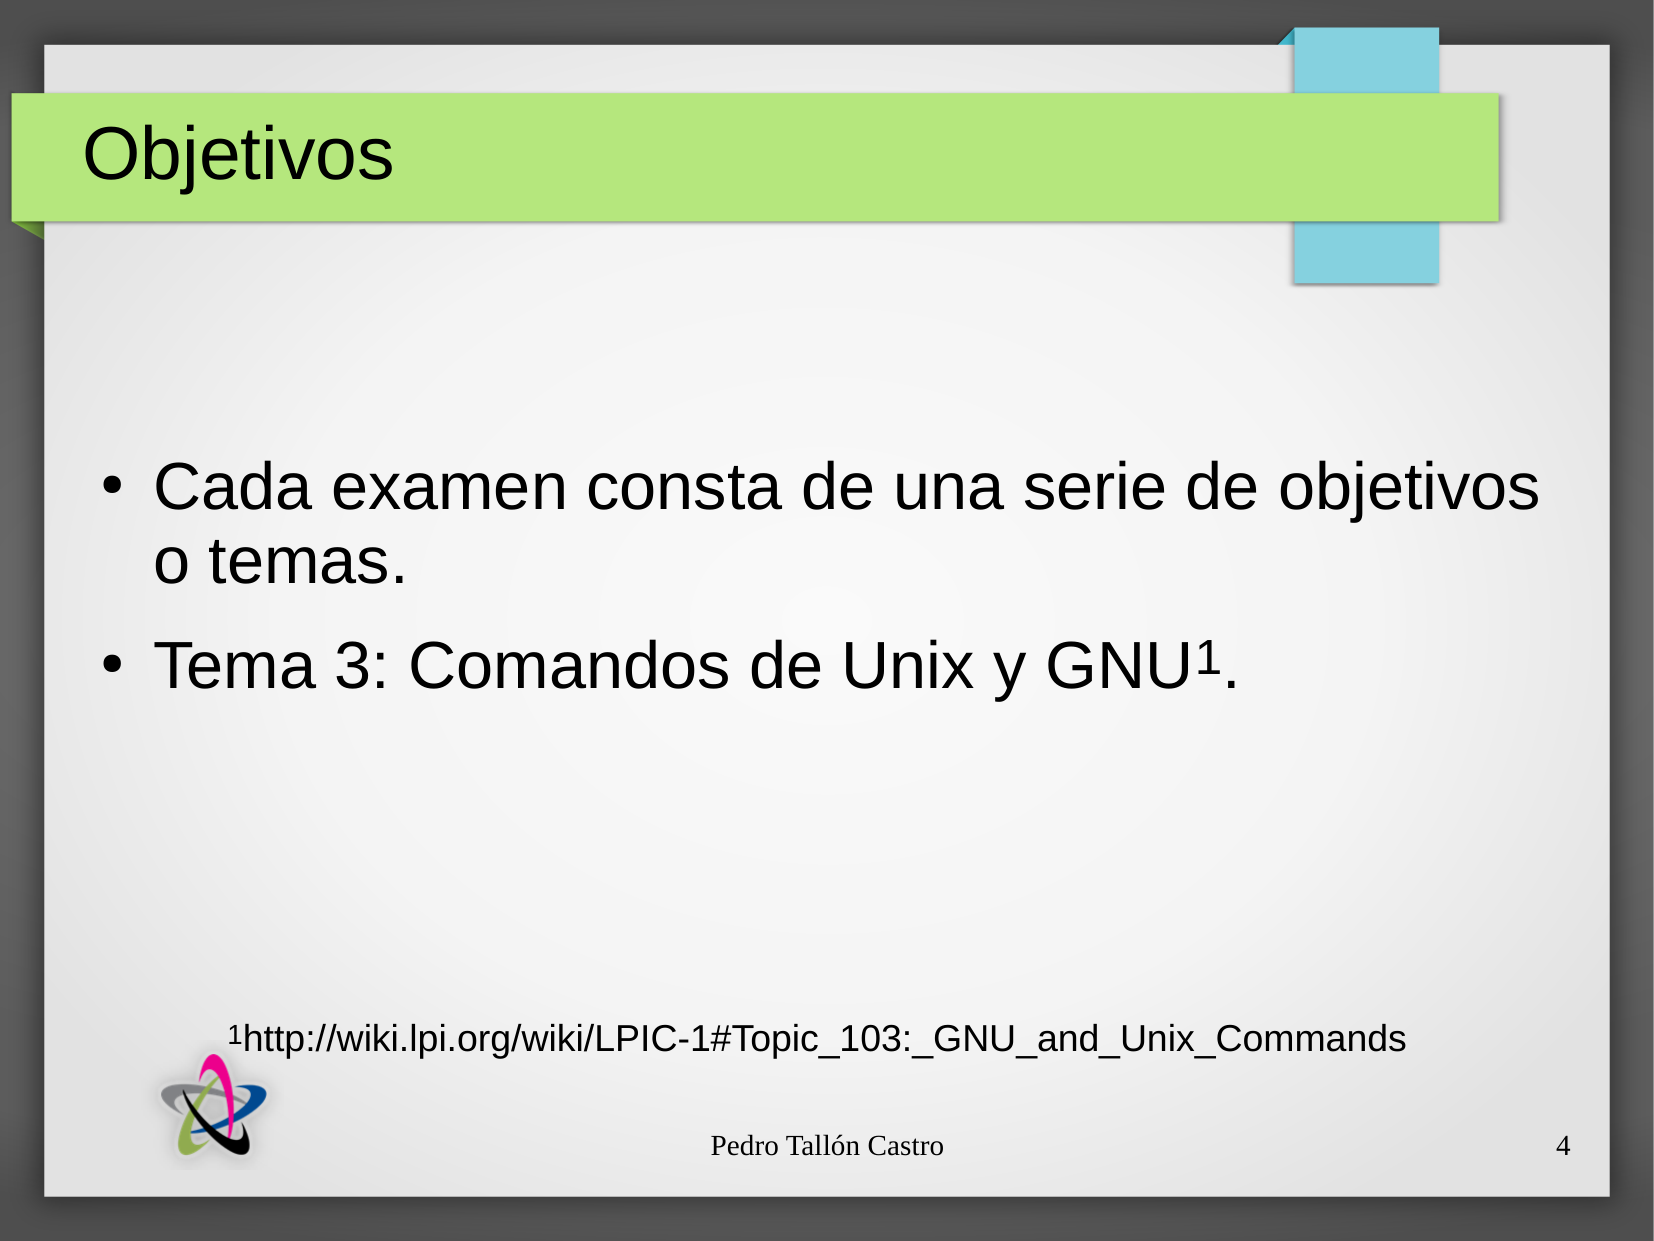

# Objetivos
Cada examen consta de una serie de objetivos o temas.
Tema 3: Comandos de Unix y GNU1.
1http://wiki.lpi.org/wiki/LPIC-1#Topic_103:_GNU_and_Unix_Commands
Pedro Tallón Castro
4